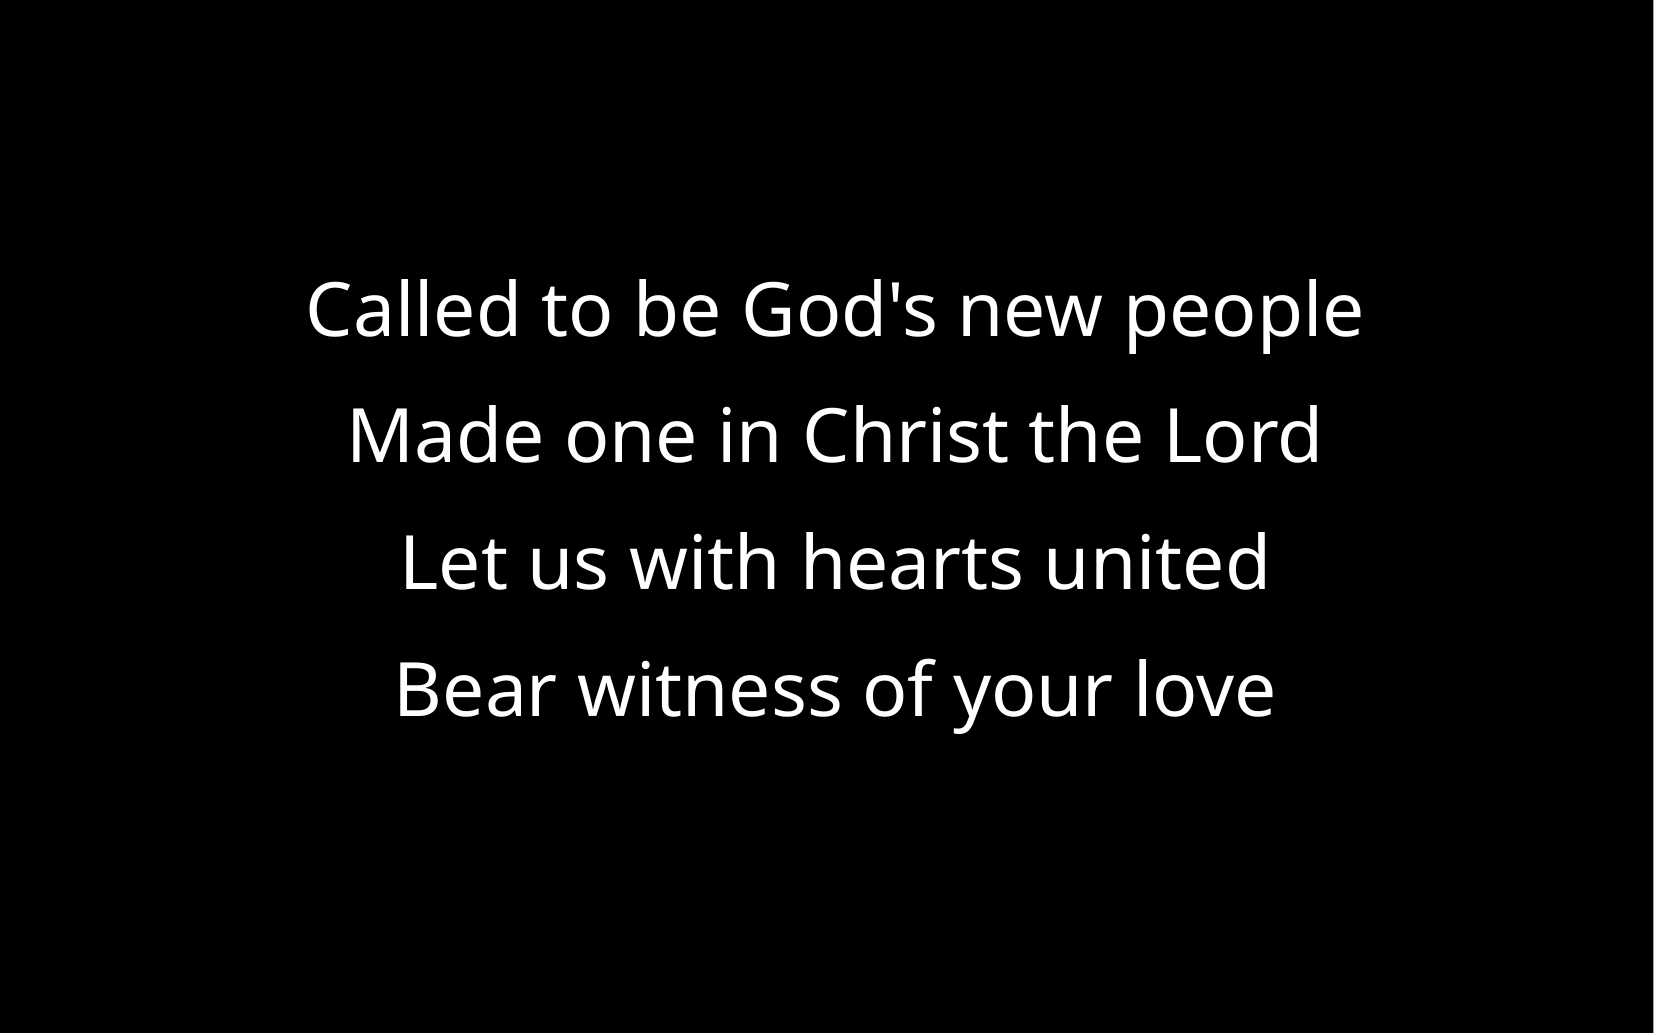

#
Called to be God's new people
Made one in Christ the Lord
Let us with hearts united
Bear witness of your love